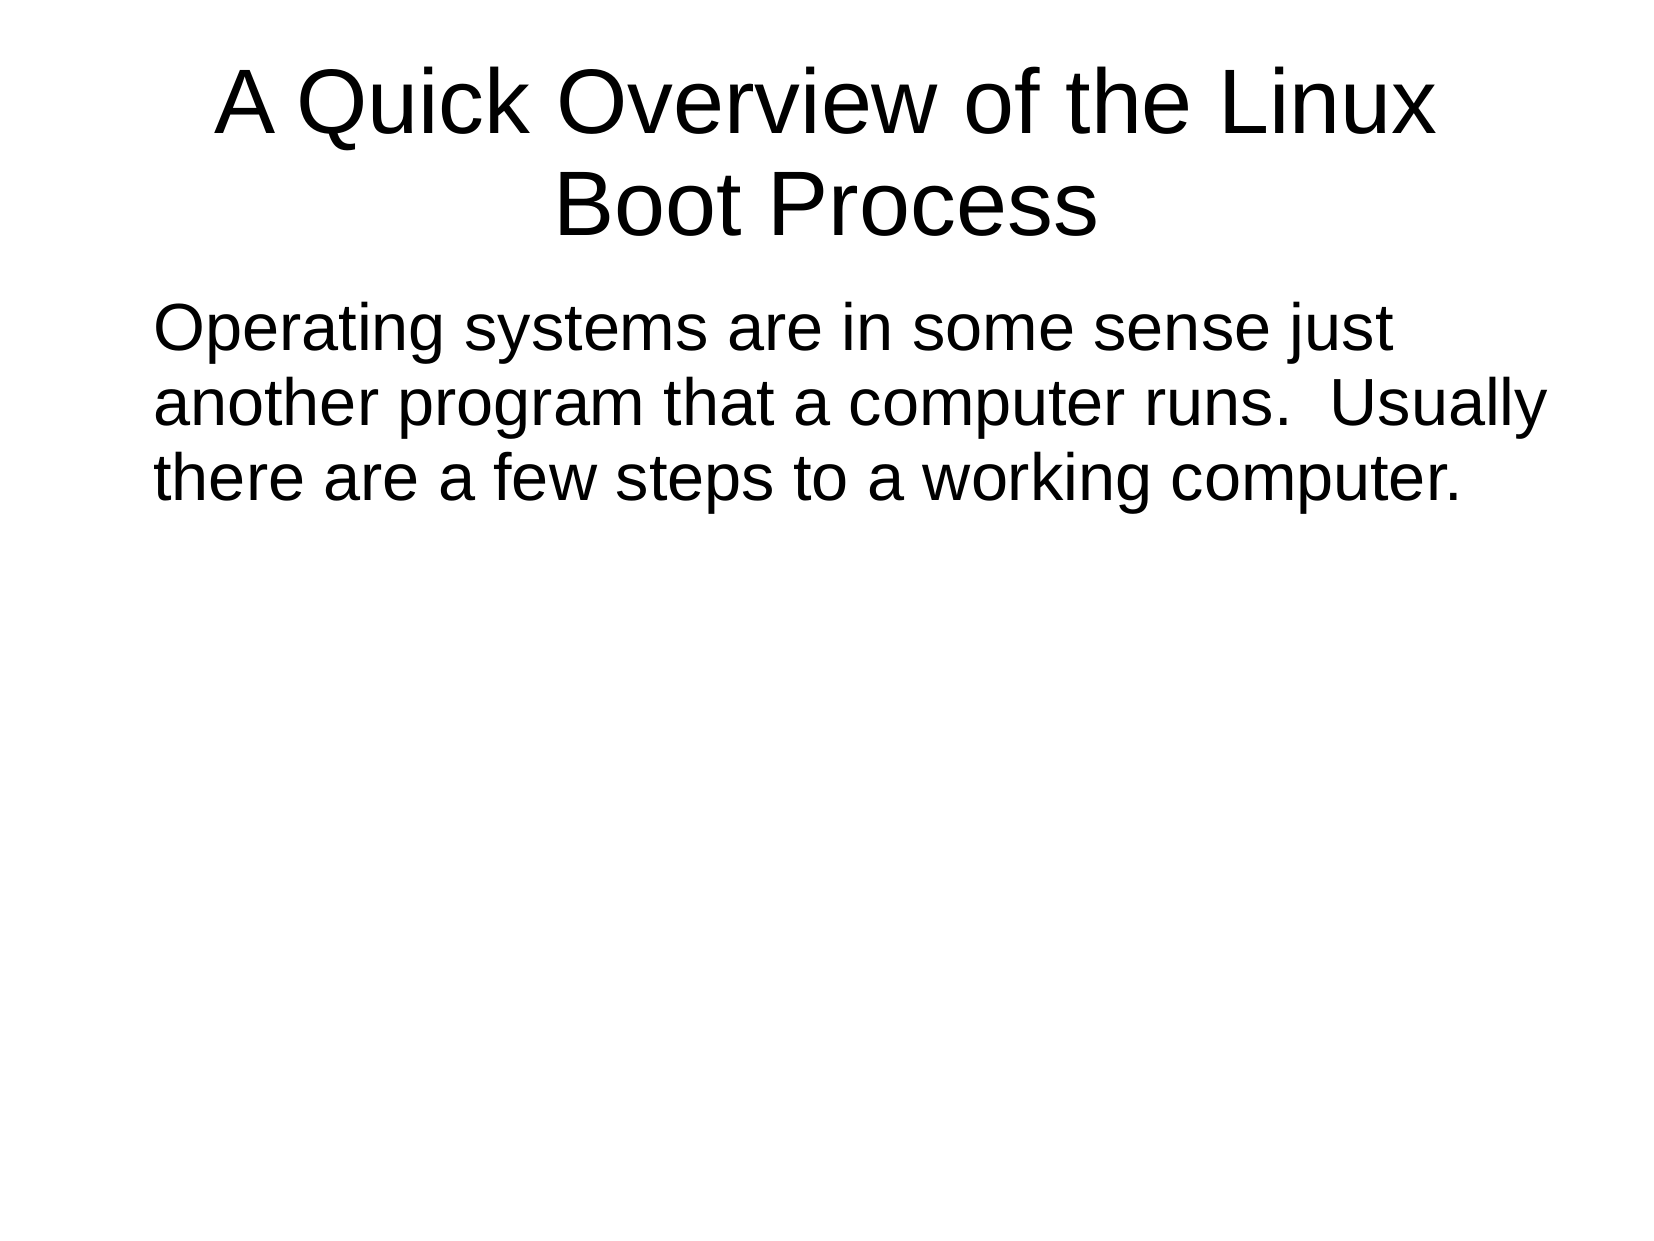

# A Quick Overview of the Linux Boot Process
Operating systems are in some sense just another program that a computer runs. Usually there are a few steps to a working computer.